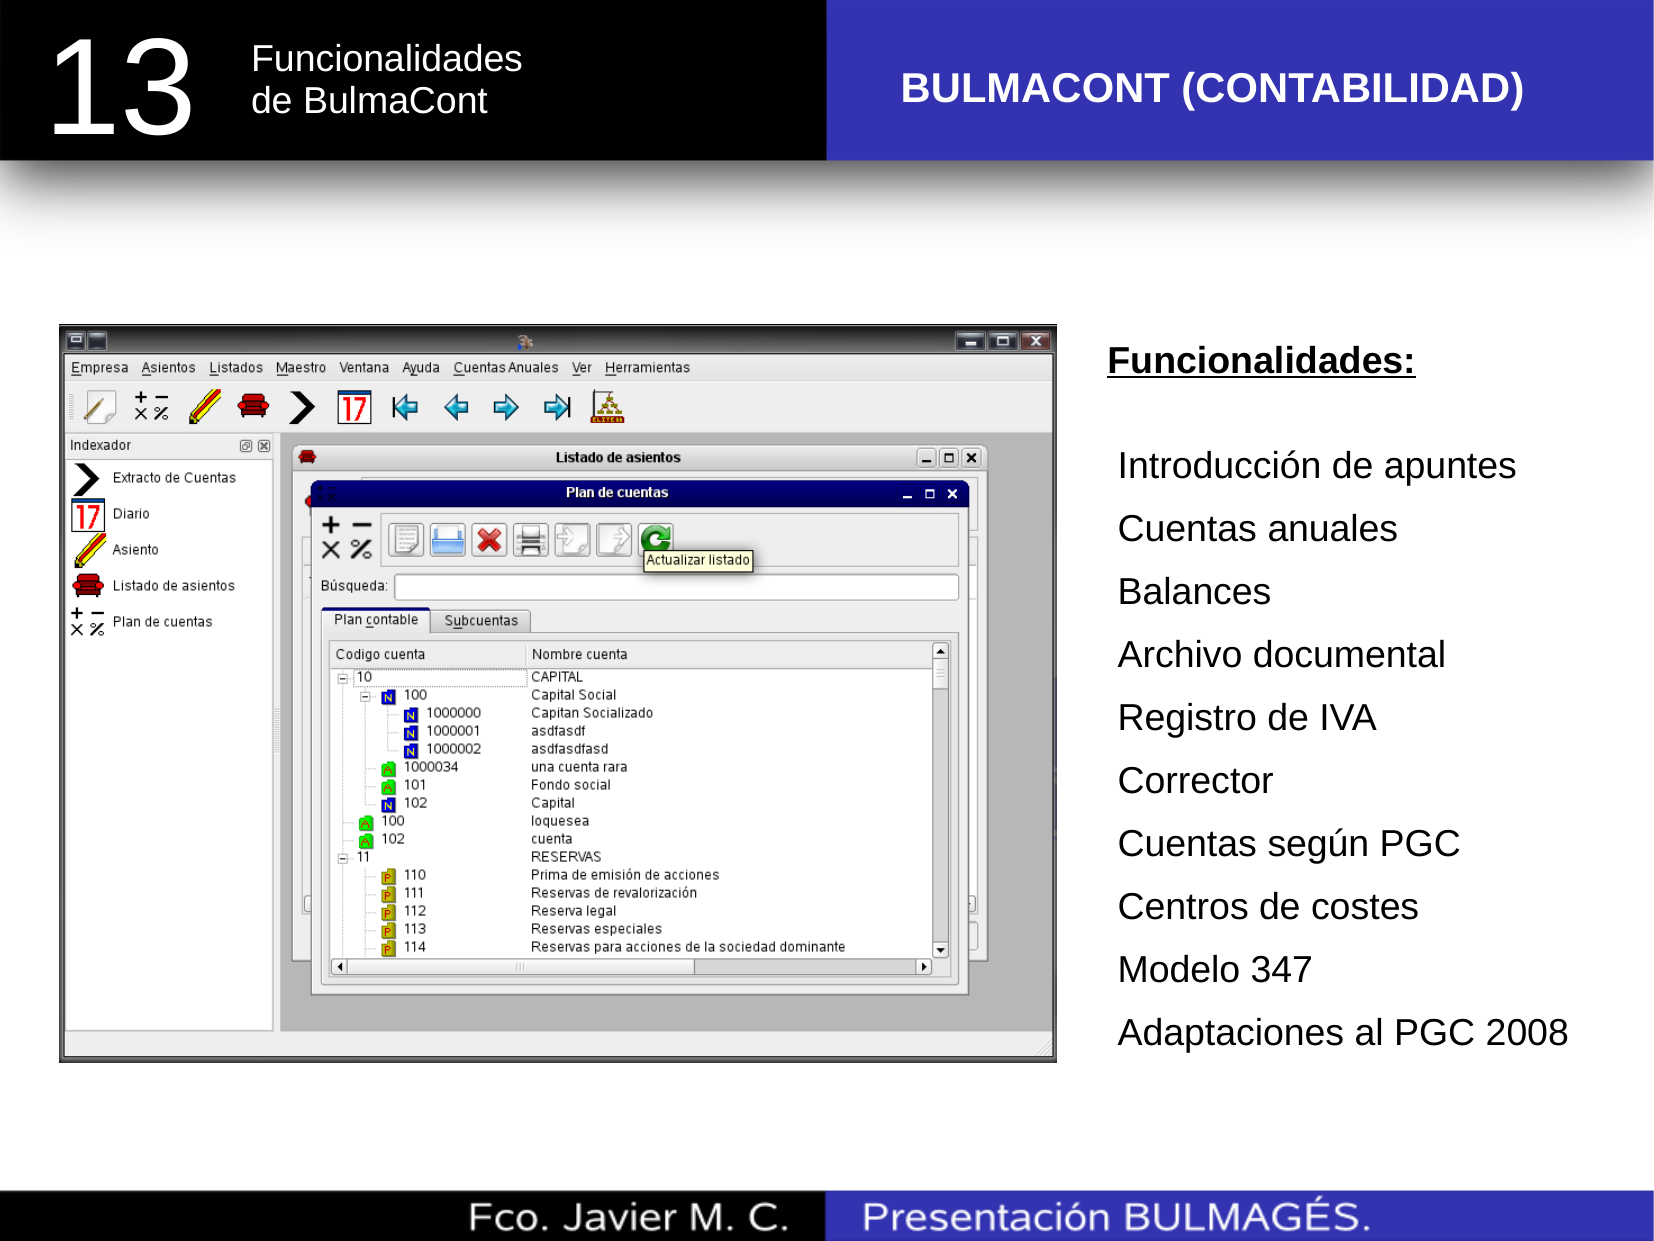

Funcionalidades
de BulmaCont
BULMACONT (CONTABILIDAD)
Funcionalidades:
 Introducción de apuntes
 Cuentas anuales
 Balances
 Archivo documental
 Registro de IVA
 Corrector
 Cuentas según PGC
 Centros de costes
 Modelo 347
 Adaptaciones al PGC 2008